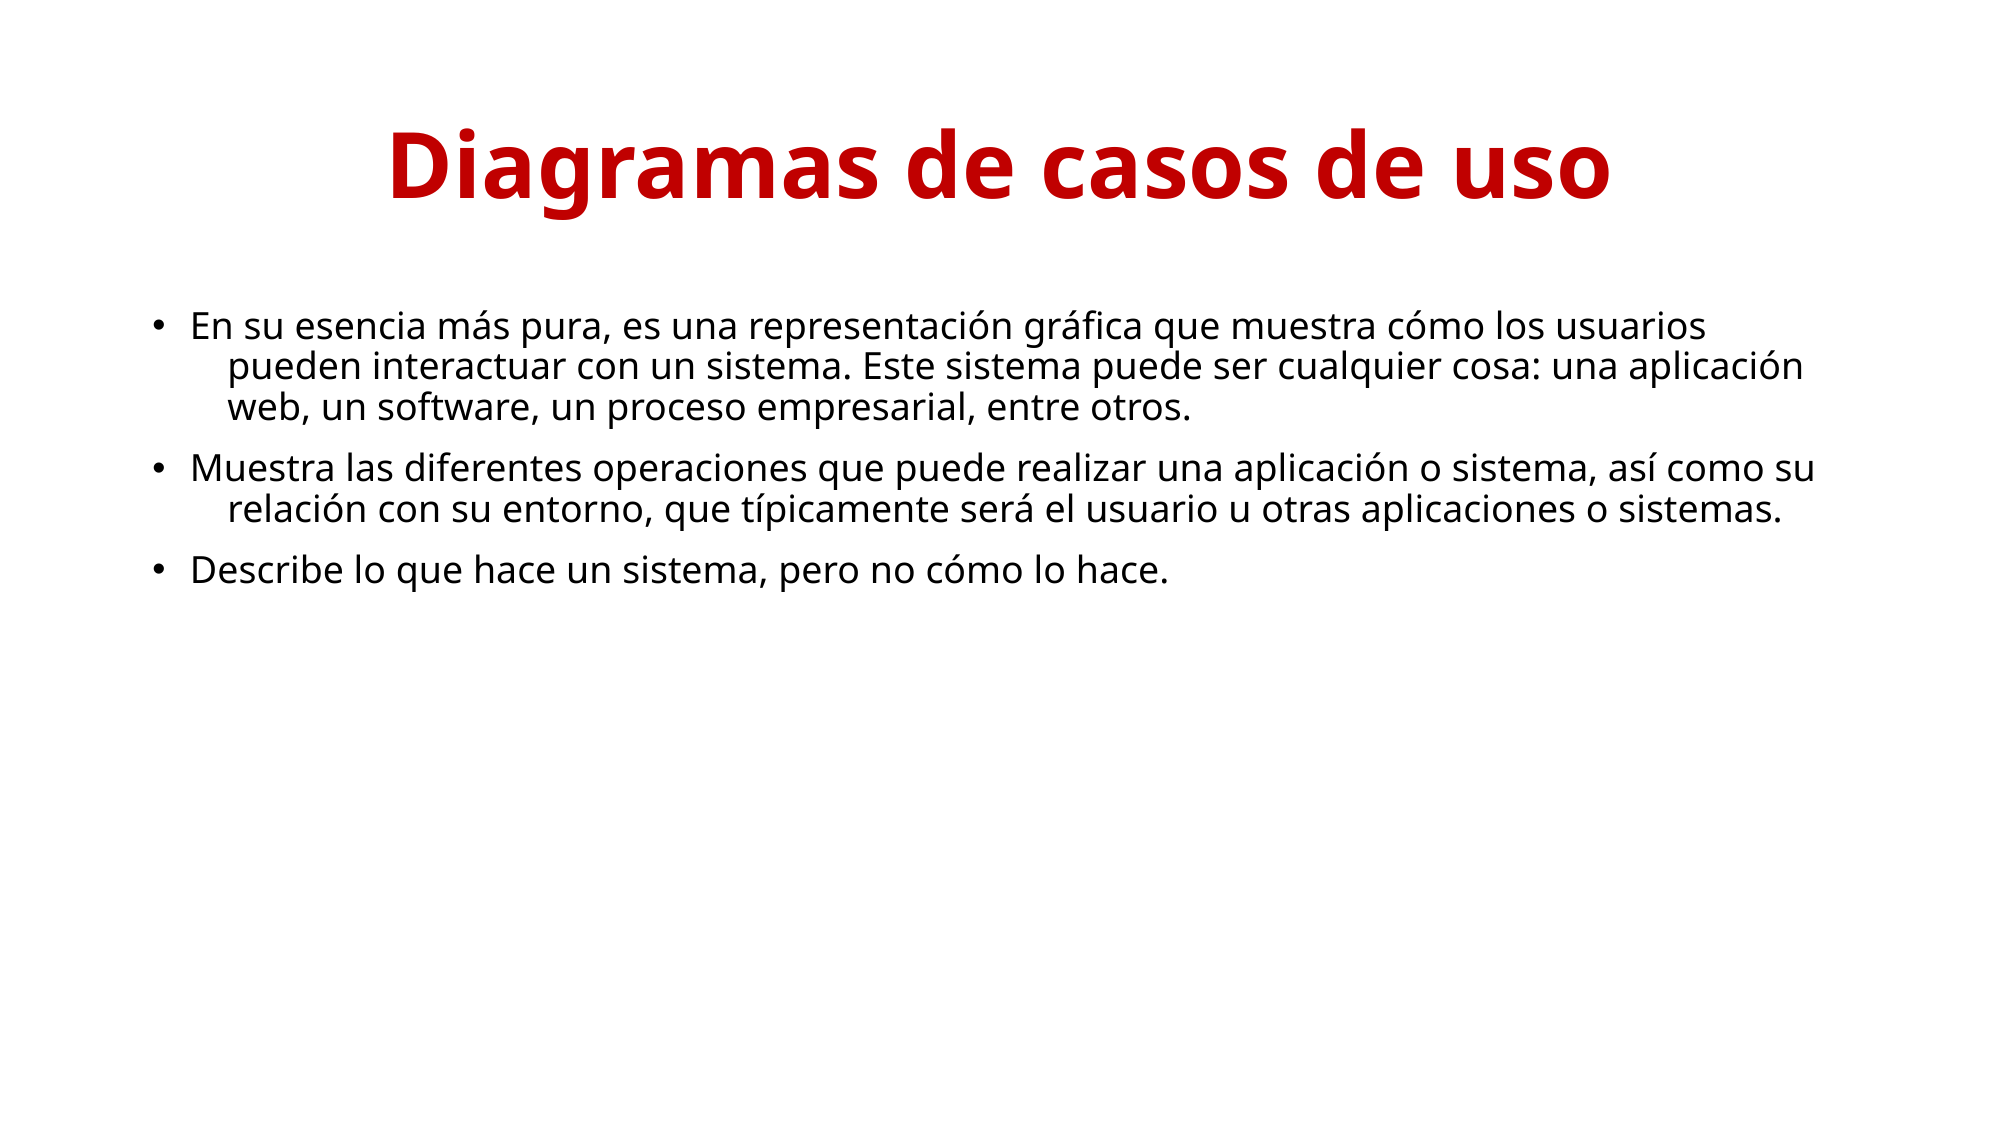

# Diagramas de casos de uso
En su esencia más pura, es una representación gráfica que muestra cómo los usuarios pueden interactuar con un sistema. Este sistema puede ser cualquier cosa: una aplicación web, un software, un proceso empresarial, entre otros.
Muestra las diferentes operaciones que puede realizar una aplicación o sistema, así como su relación con su entorno, que típicamente será el usuario u otras aplicaciones o sistemas.
Describe lo que hace un sistema, pero no cómo lo hace.